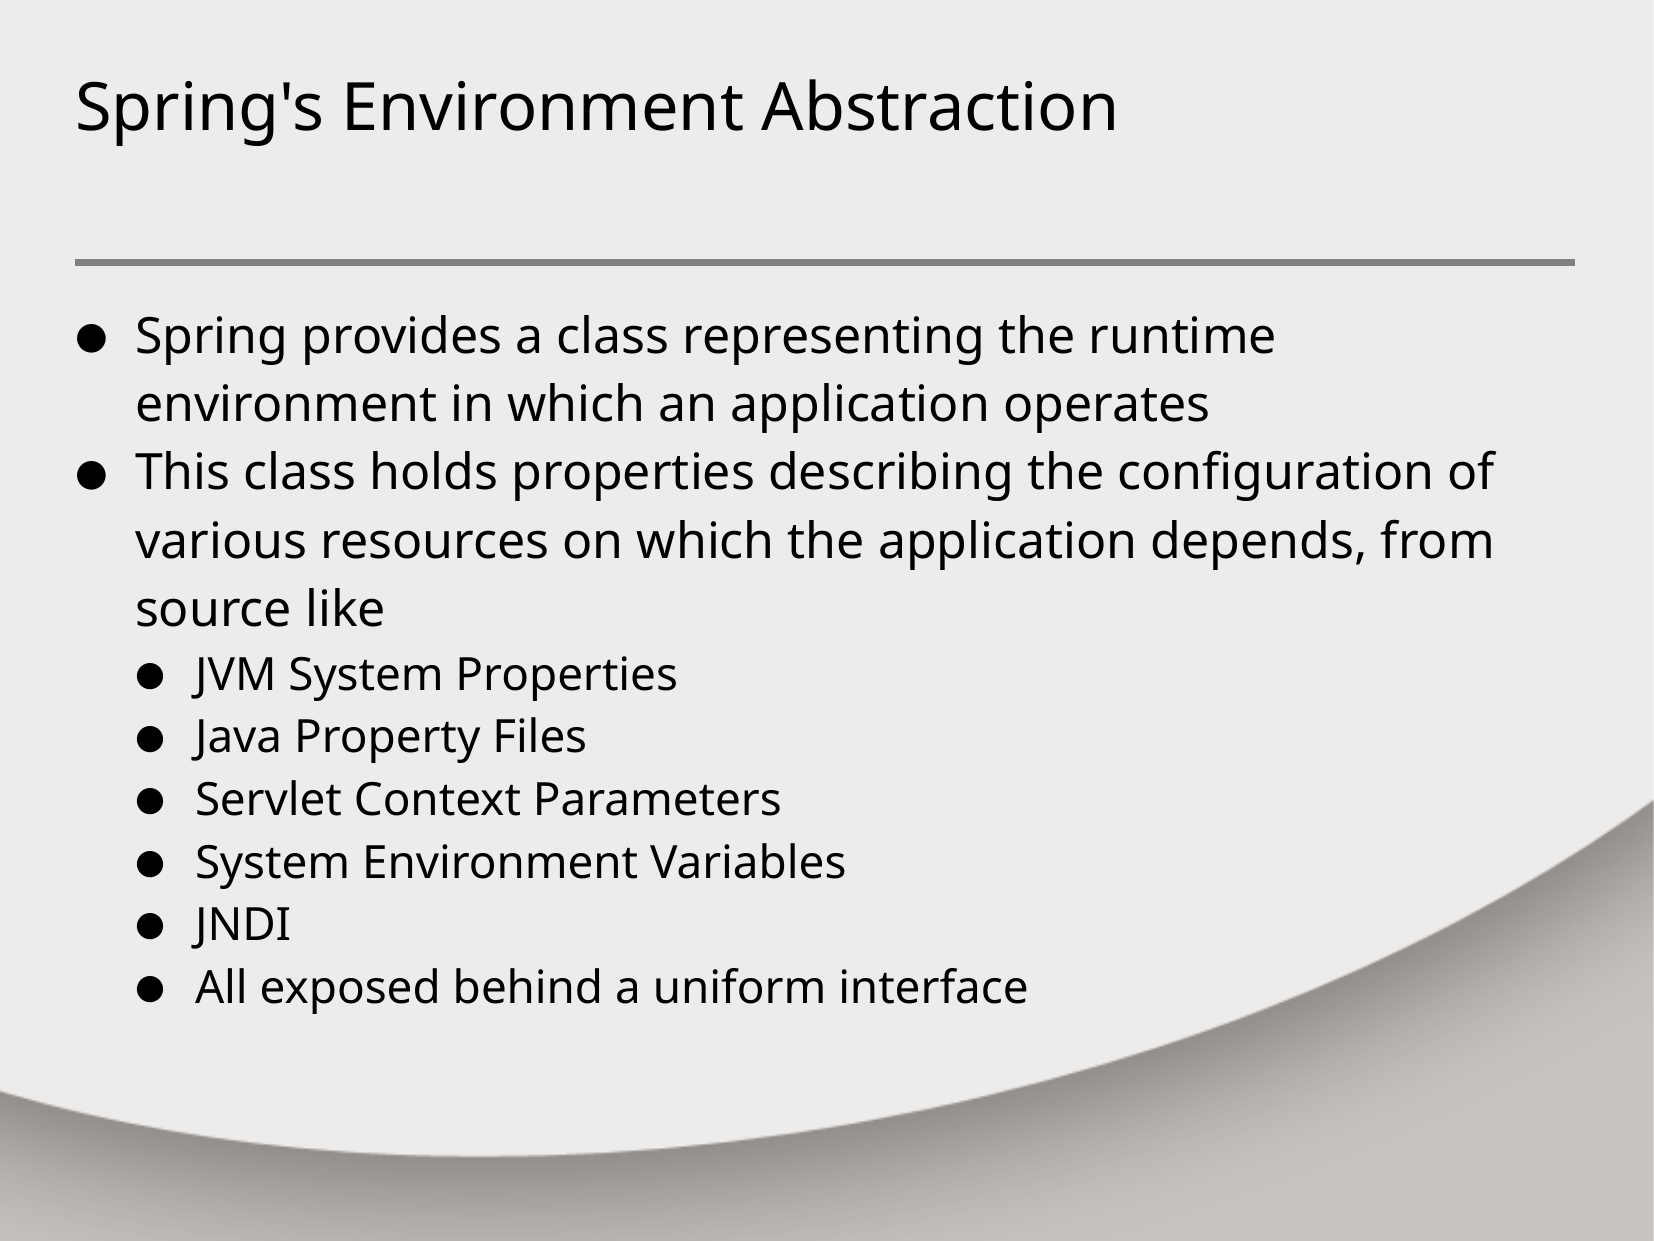

# Spring's Environment Abstraction
Spring provides a class representing the runtime environment in which an application operates
This class holds properties describing the configuration of various resources on which the application depends, from source like
JVM System Properties
Java Property Files
Servlet Context Parameters
System Environment Variables
JNDI
All exposed behind a uniform interface